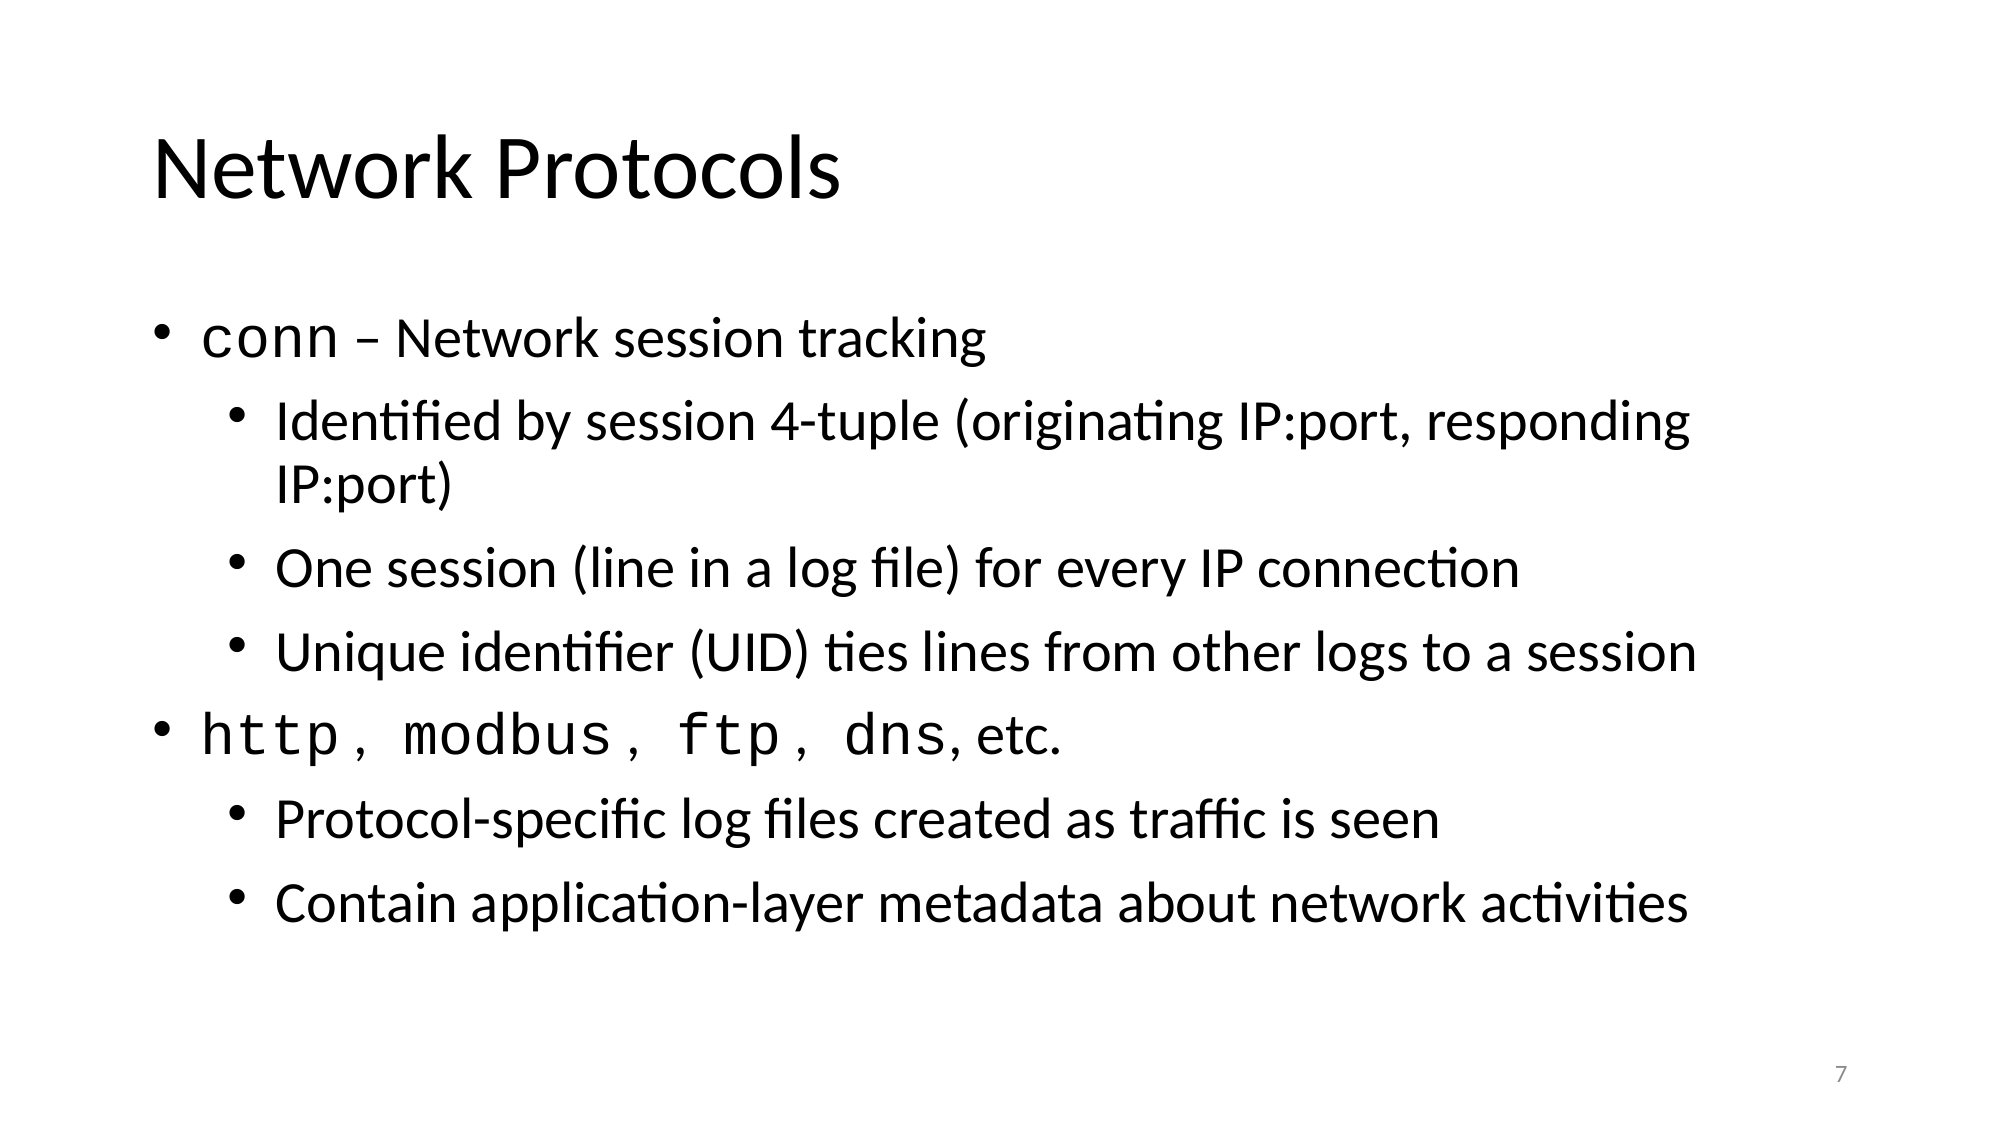

# Network Protocols
conn – Network session tracking
Identified by session 4-tuple (originating IP:port, responding IP:port)
One session (line in a log file) for every IP connection
Unique identifier (UID) ties lines from other logs to a session
http , modbus , ftp , dns, etc.
Protocol-specific log files created as traffic is seen
Contain application-layer metadata about network activities
7